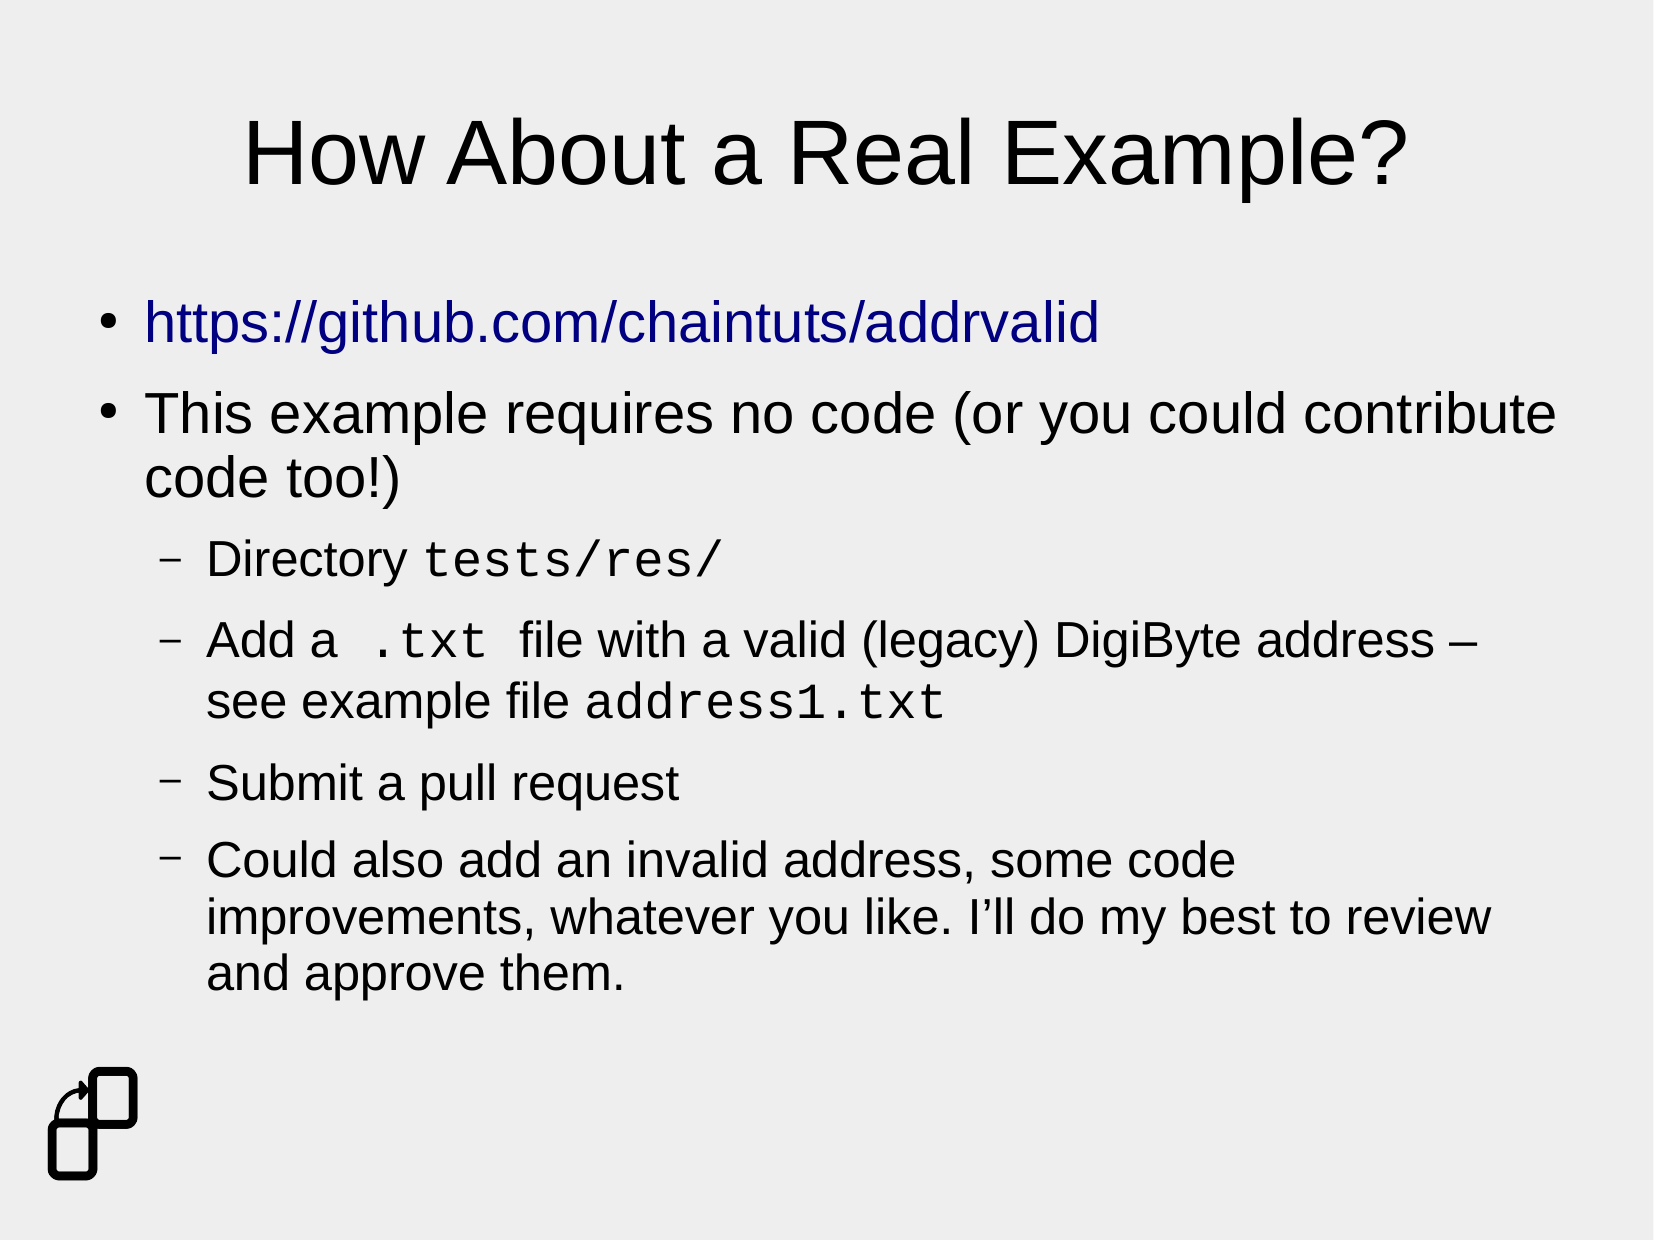

# How About a Real Example?
https://github.com/chaintuts/addrvalid
This example requires no code (or you could contribute code too!)
Directory tests/res/
Add a .txt file with a valid (legacy) DigiByte address – see example file address1.txt
Submit a pull request
Could also add an invalid address, some code improvements, whatever you like. I’ll do my best to review and approve them.